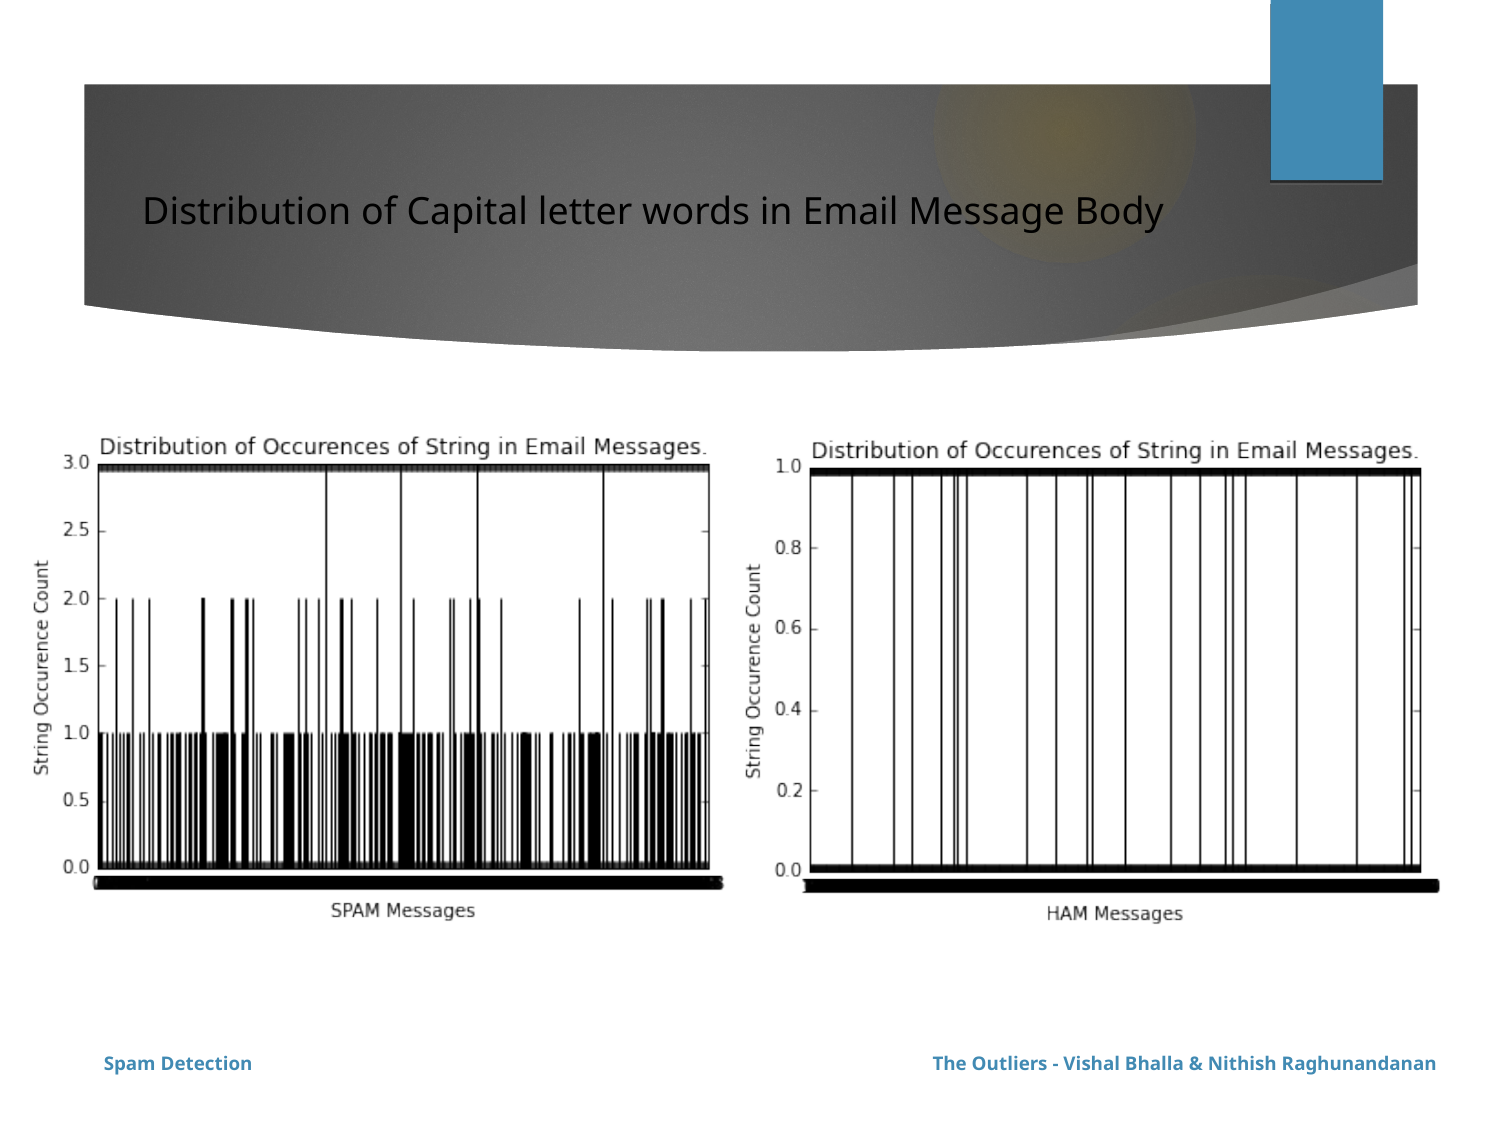

# Distribution of Capital letter words in Email Message Body
The Outliers - Vishal Bhalla & Nithish Raghunandanan
Spam Detection